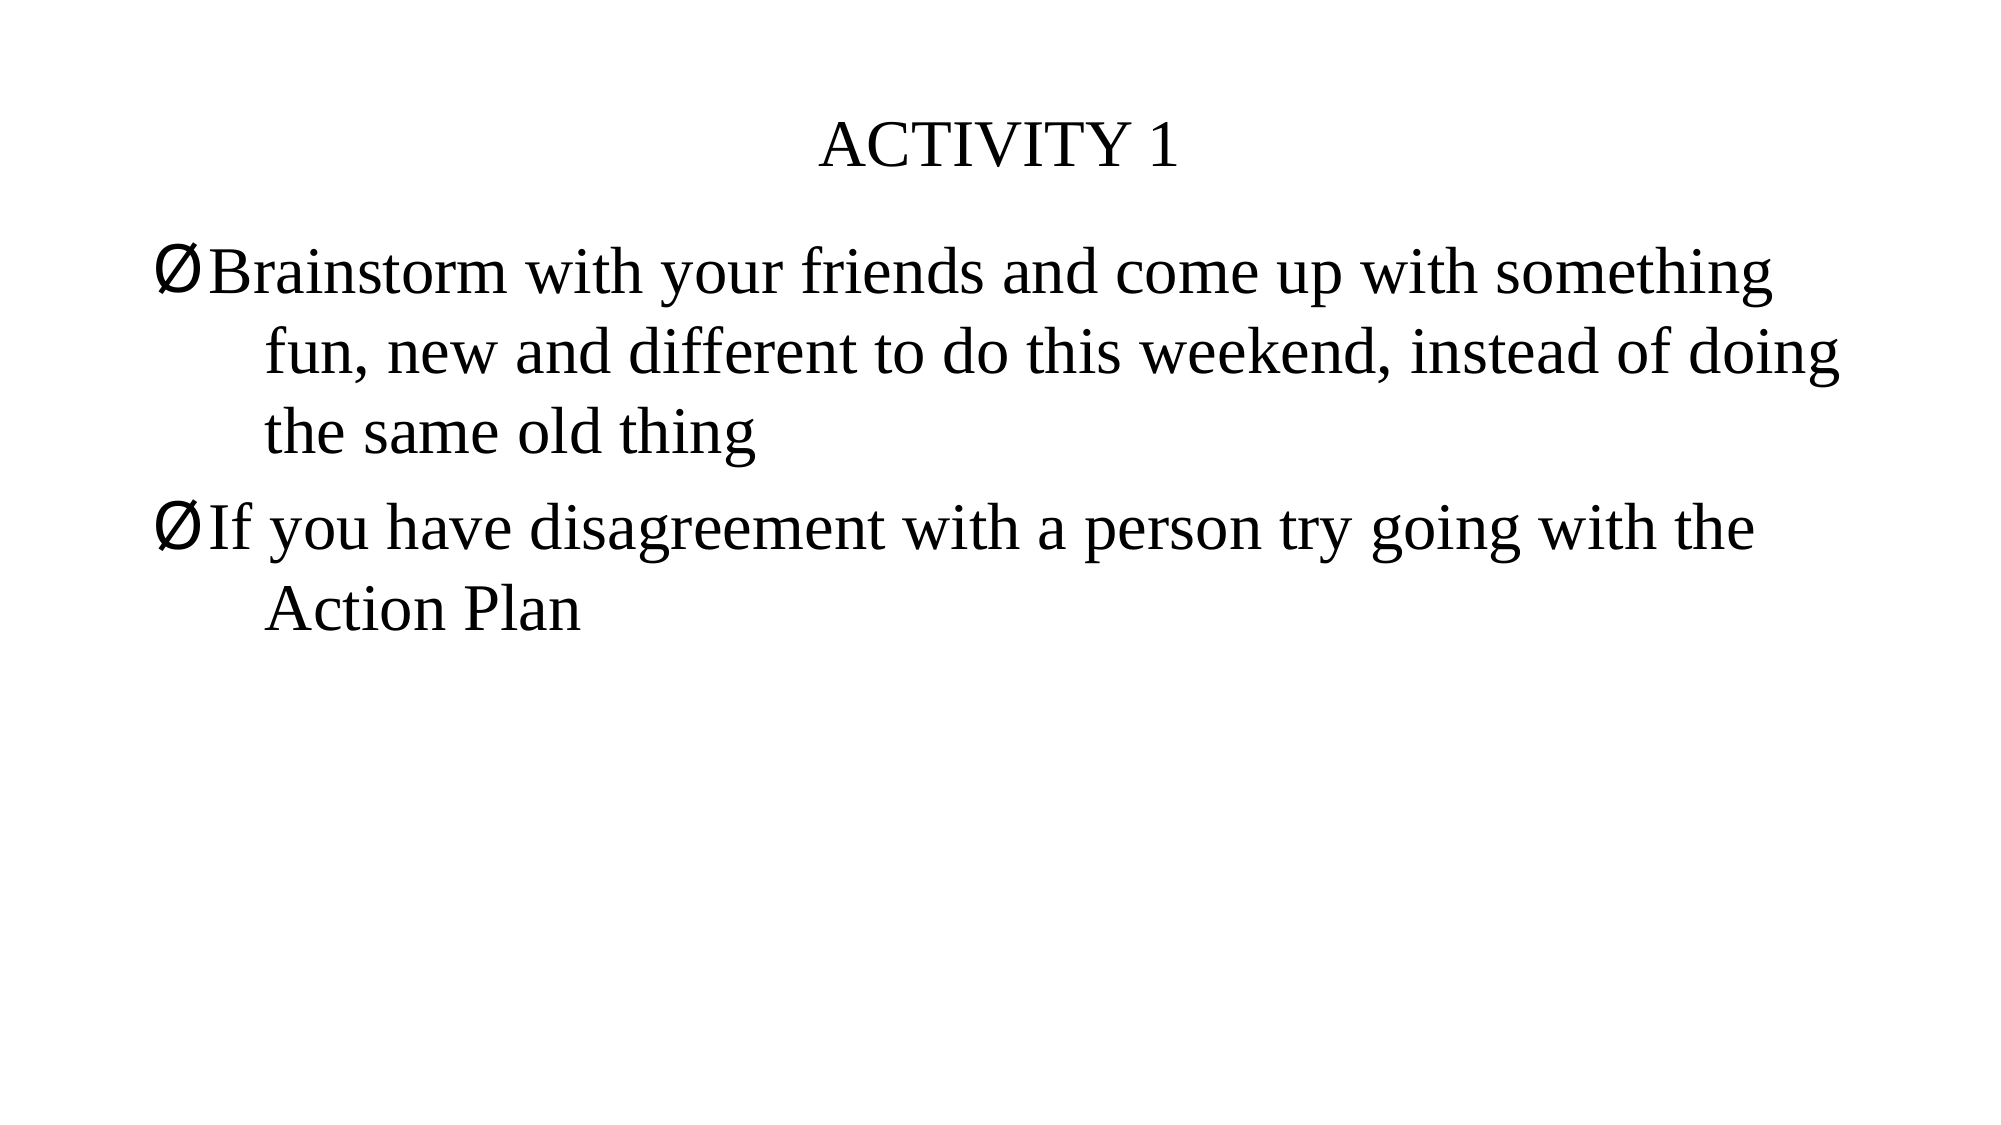

# ACTIVITY 1
Brainstorm with your friends and come up with something fun, new and different to do this weekend, instead of doing the same old thing
If you have disagreement with a person try going with the Action Plan